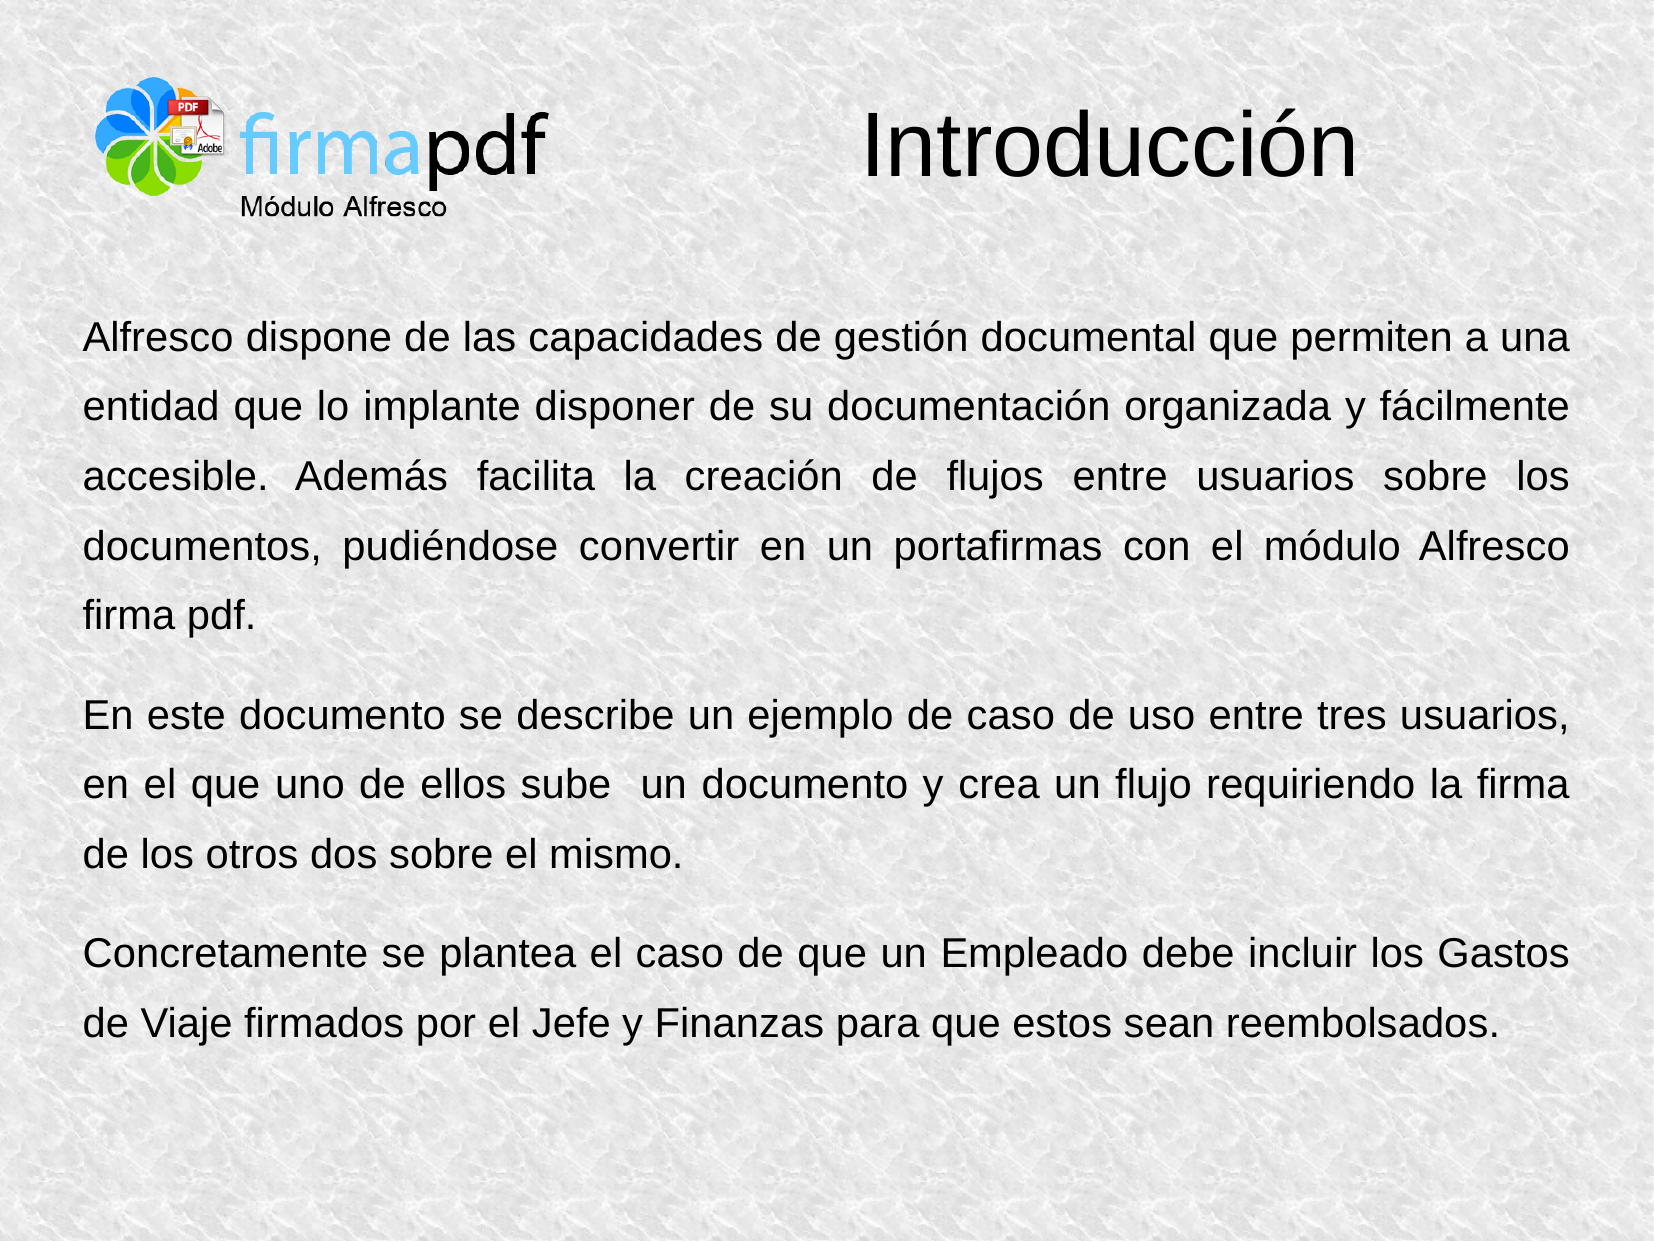

# Introducción
Alfresco dispone de las capacidades de gestión documental que permiten a una entidad que lo implante disponer de su documentación organizada y fácilmente accesible. Además facilita la creación de flujos entre usuarios sobre los documentos, pudiéndose convertir en un portafirmas con el módulo Alfresco firma pdf.
En este documento se describe un ejemplo de caso de uso entre tres usuarios, en el que uno de ellos sube un documento y crea un flujo requiriendo la firma de los otros dos sobre el mismo.
Concretamente se plantea el caso de que un Empleado debe incluir los Gastos de Viaje firmados por el Jefe y Finanzas para que estos sean reembolsados.